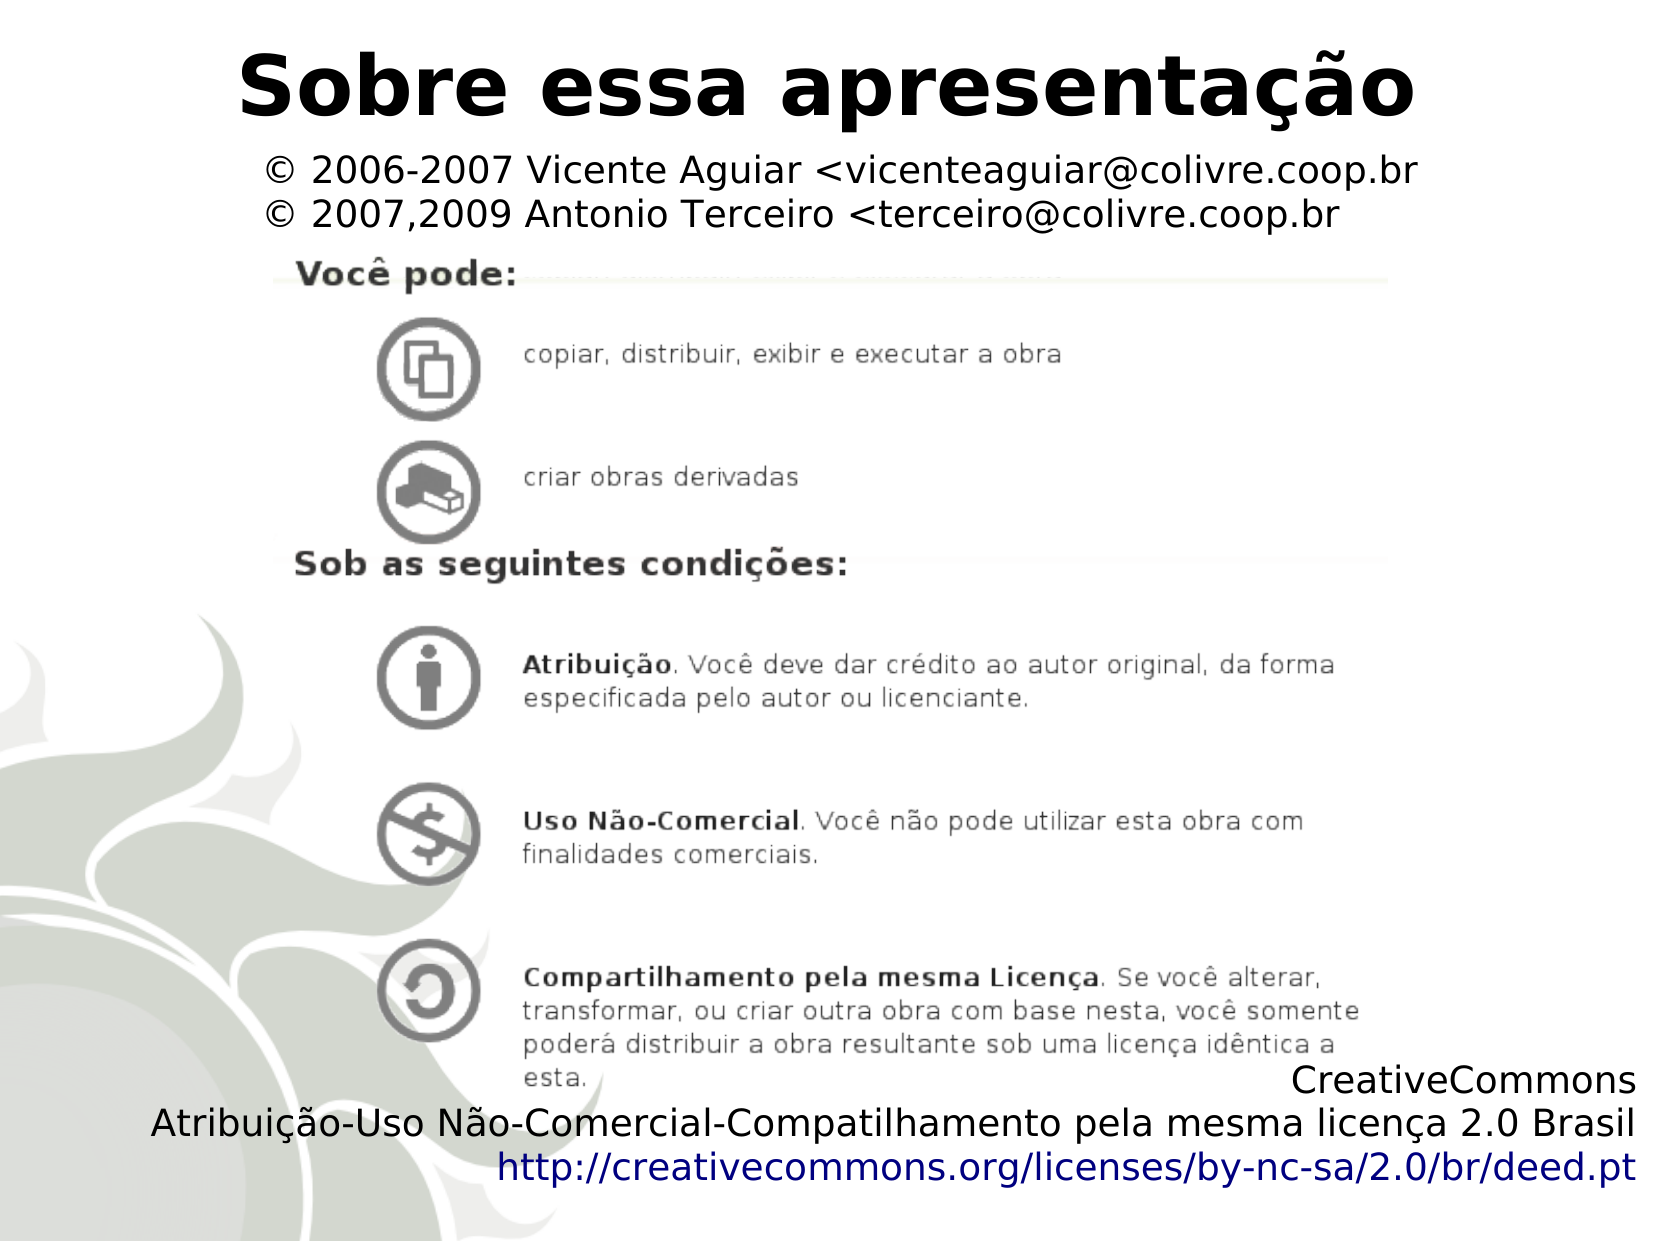

# Sobre essa apresentação
© 2006-2007 Vicente Aguiar <vicenteaguiar@colivre.coop.br
© 2007,2009 Antonio Terceiro <terceiro@colivre.coop.br
CreativeCommons
Atribuição-Uso Não-Comercial-Compatilhamento pela mesma licença 2.0 Brasil
http://creativecommons.org/licenses/by-nc-sa/2.0/br/deed.pt